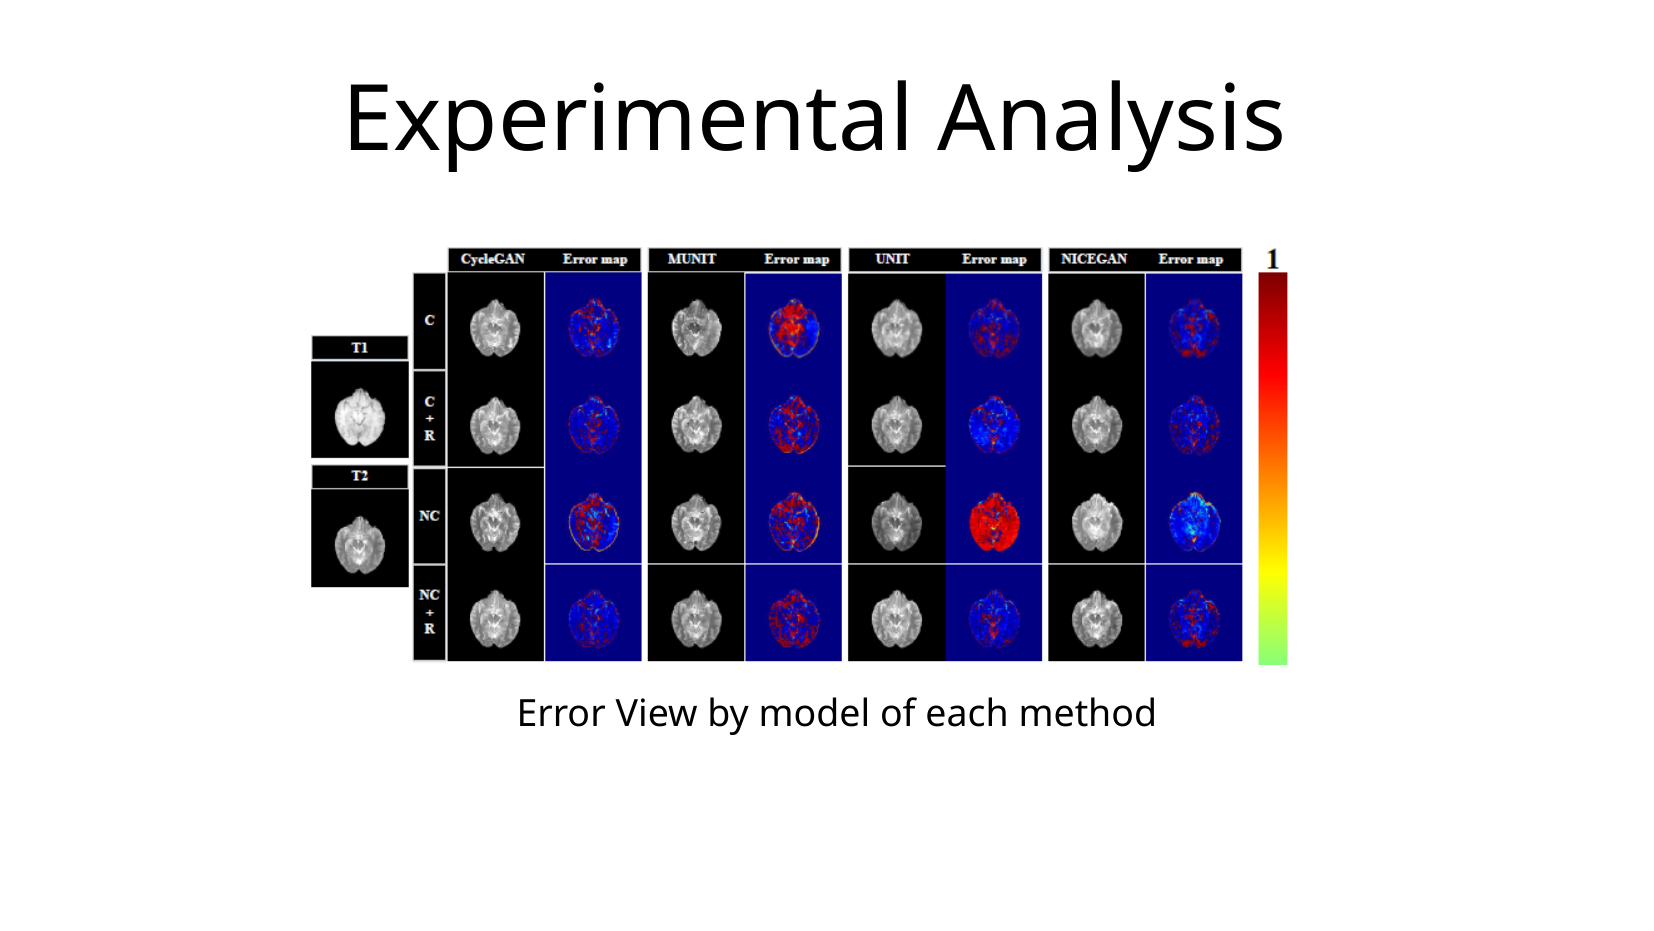

# Experimental Analysis
Error View by model of each method